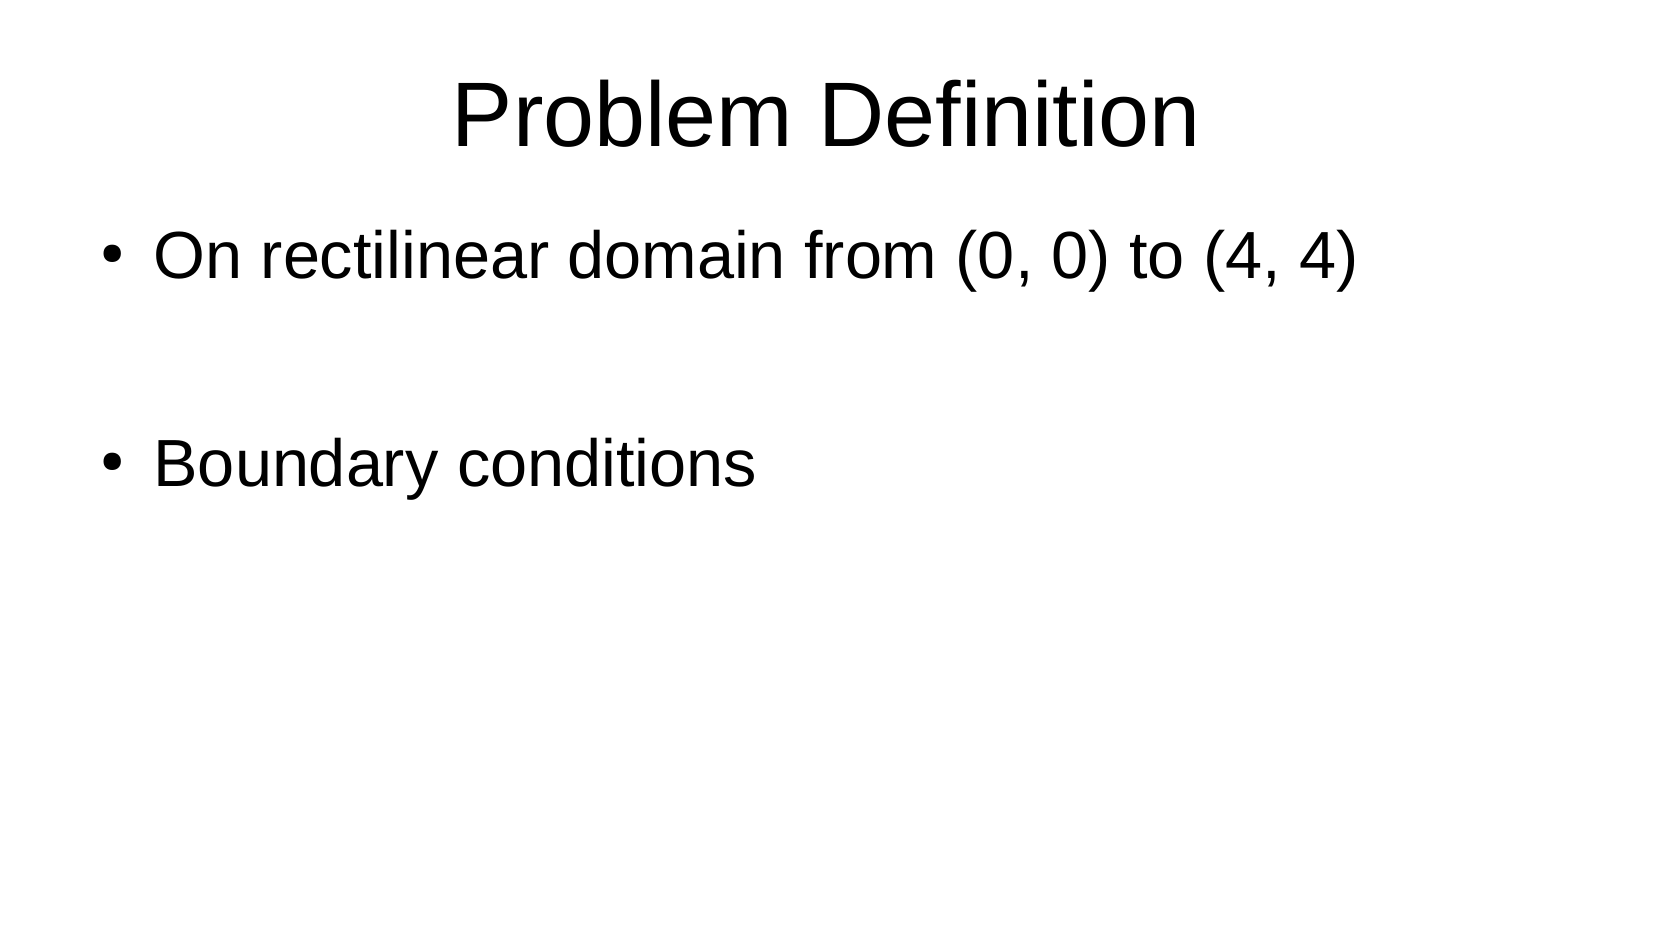

# Problem Definition
On rectilinear domain from (0, 0) to (4, 4)
Boundary conditions